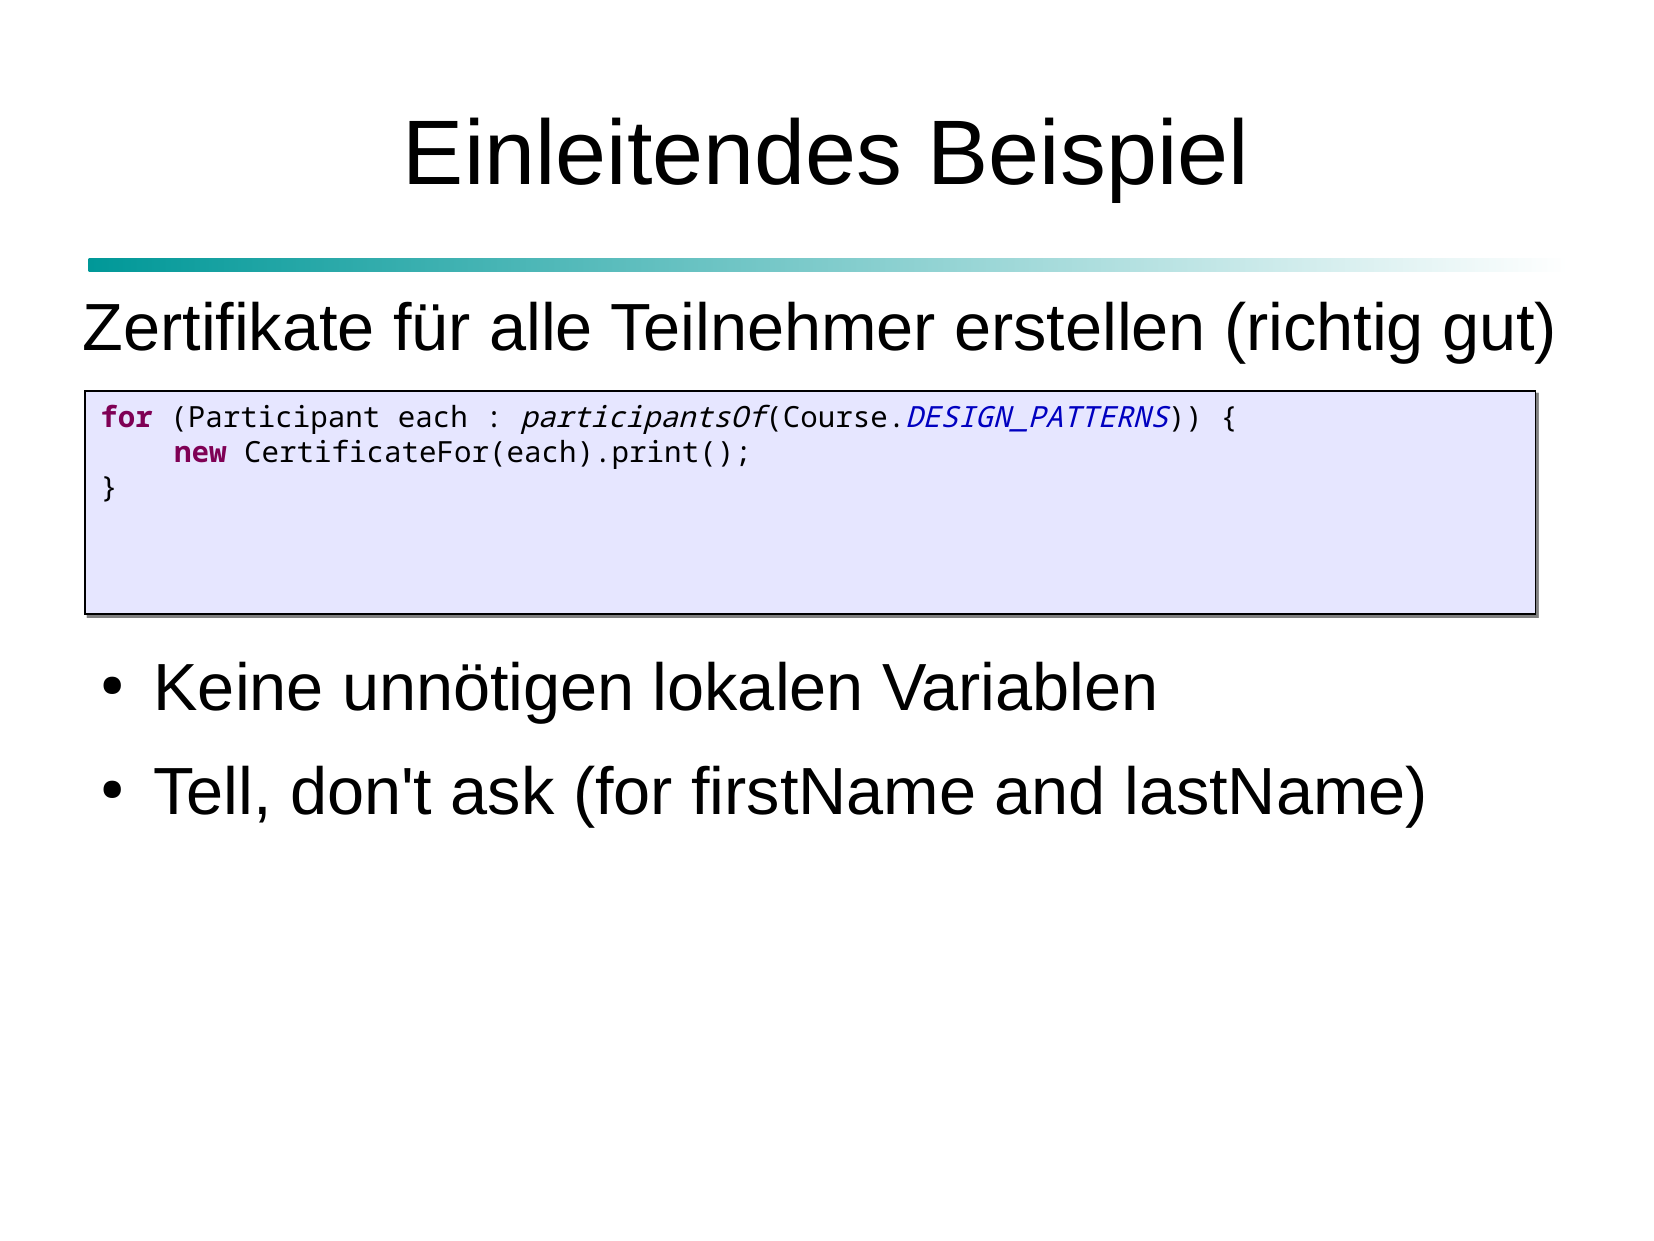

# Einleitendes Beispiel
Zertifikate für alle Teilnehmer erstellen (richtig gut)
for (Participant each : participantsOf(Course.DESIGN_PATTERNS)) {
	new CertificateFor(each).print();
}
Keine unnötigen lokalen Variablen
Tell, don't ask (for firstName and lastName)